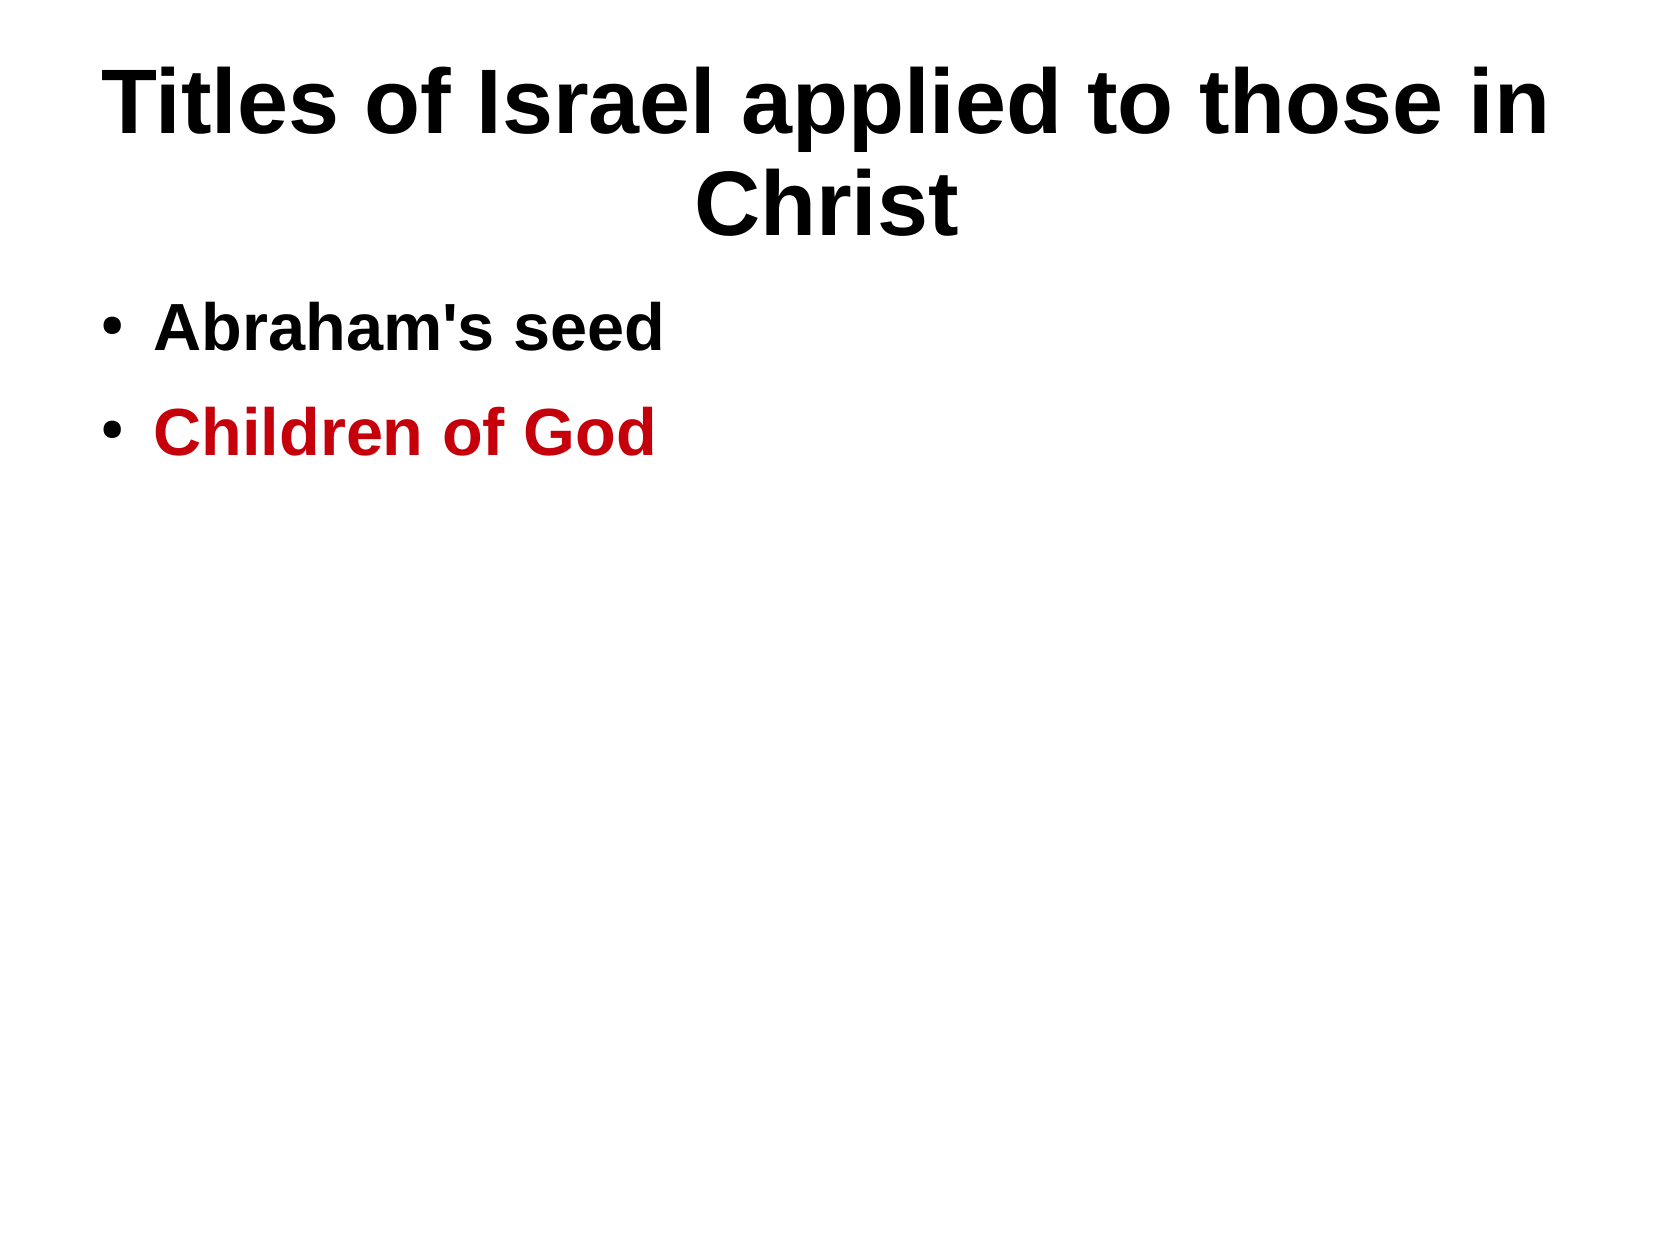

# Titles of Israel applied to those in Christ
Abraham's seed
Children of God